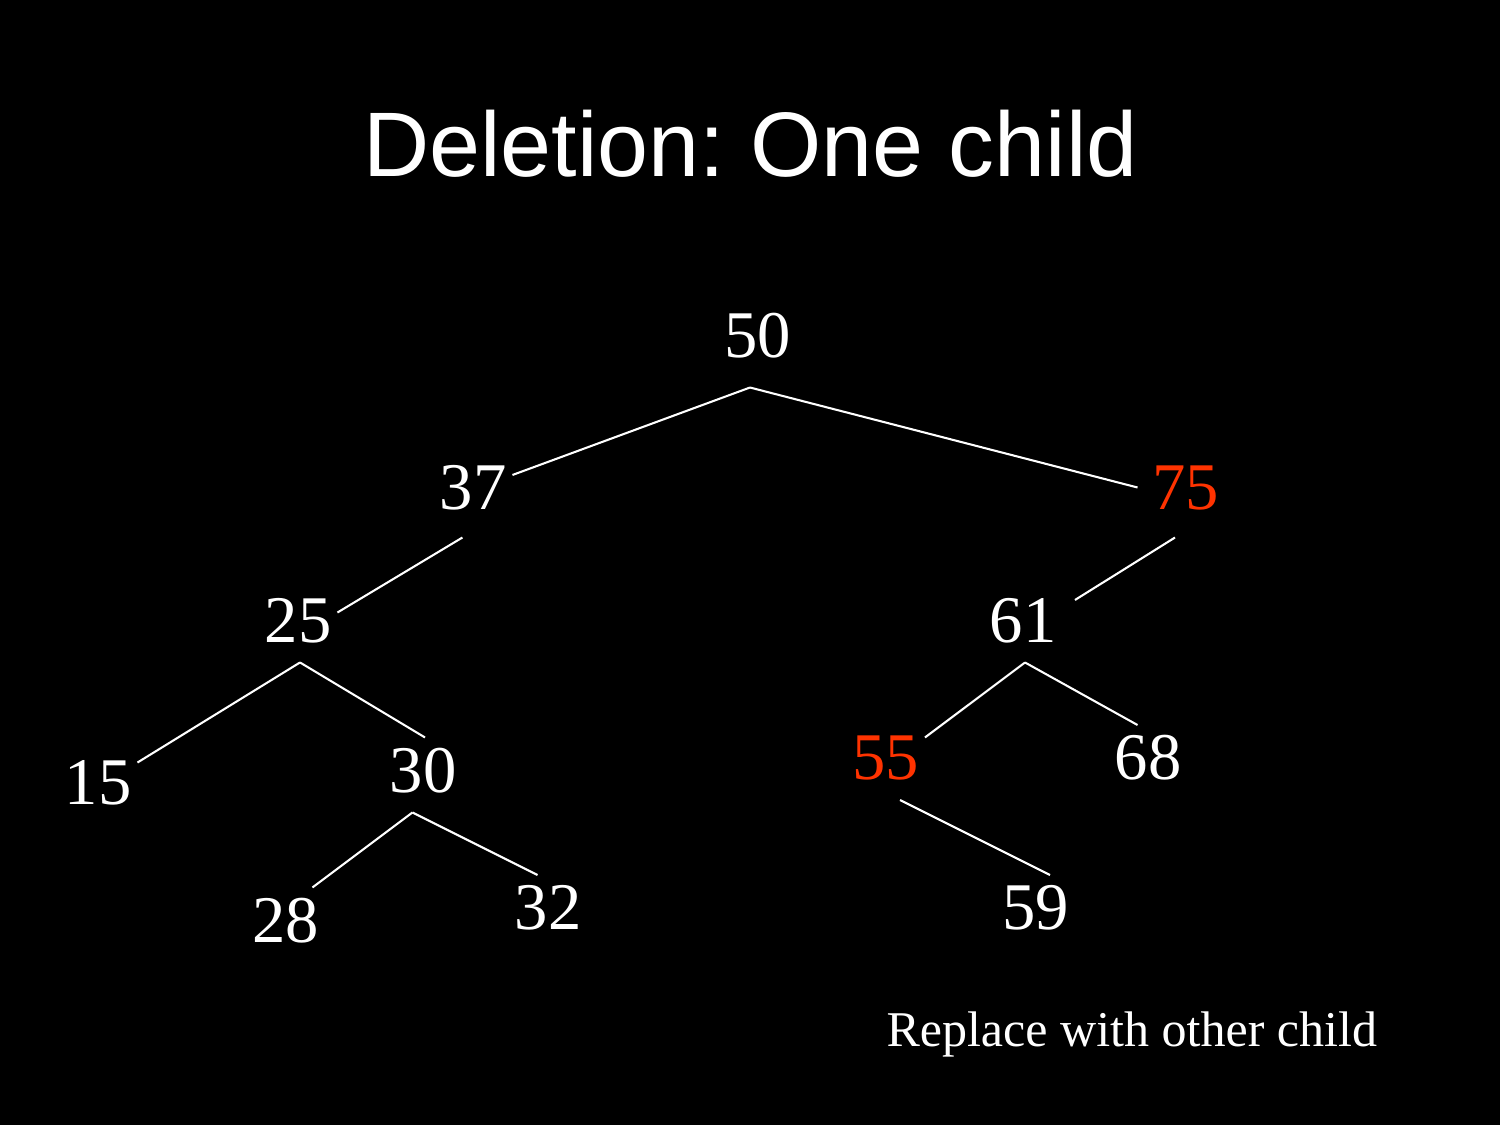

# Deletion: One child
50
37
75
25
61
55
68
30
15
32
59
28
Replace with other child